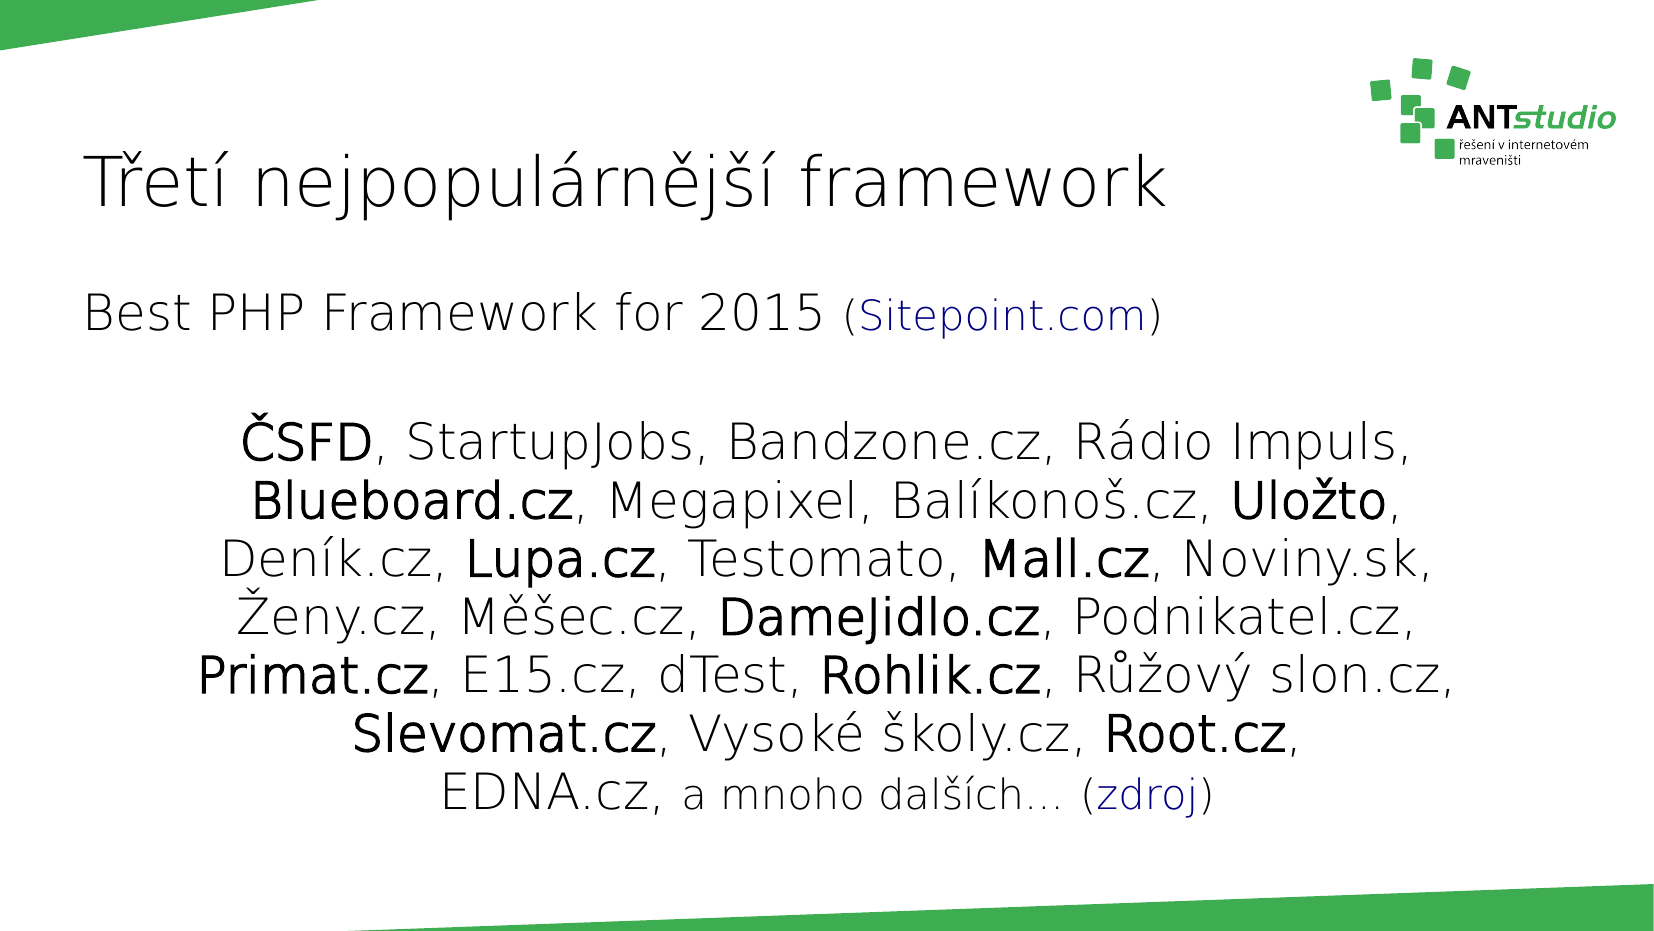

# Třetí nejpopulárnější framework
Best PHP Framework for 2015 (Sitepoint.com)
ČSFD, StartupJobs, Bandzone.cz, Rádio Impuls, Blueboard.cz, Megapixel, Balíkonoš.cz, Uložto, Deník.cz, Lupa.cz, Testomato, Mall.cz, Noviny.sk, Ženy.cz, Měšec.cz, DameJidlo.cz, Podnikatel.cz, Primat.cz, E15.cz, dTest, Rohlik.cz, Růžový slon.cz, Slevomat.cz, Vysoké školy.cz, Root.cz,
EDNA.cz, a mnoho dalších... (zdroj)